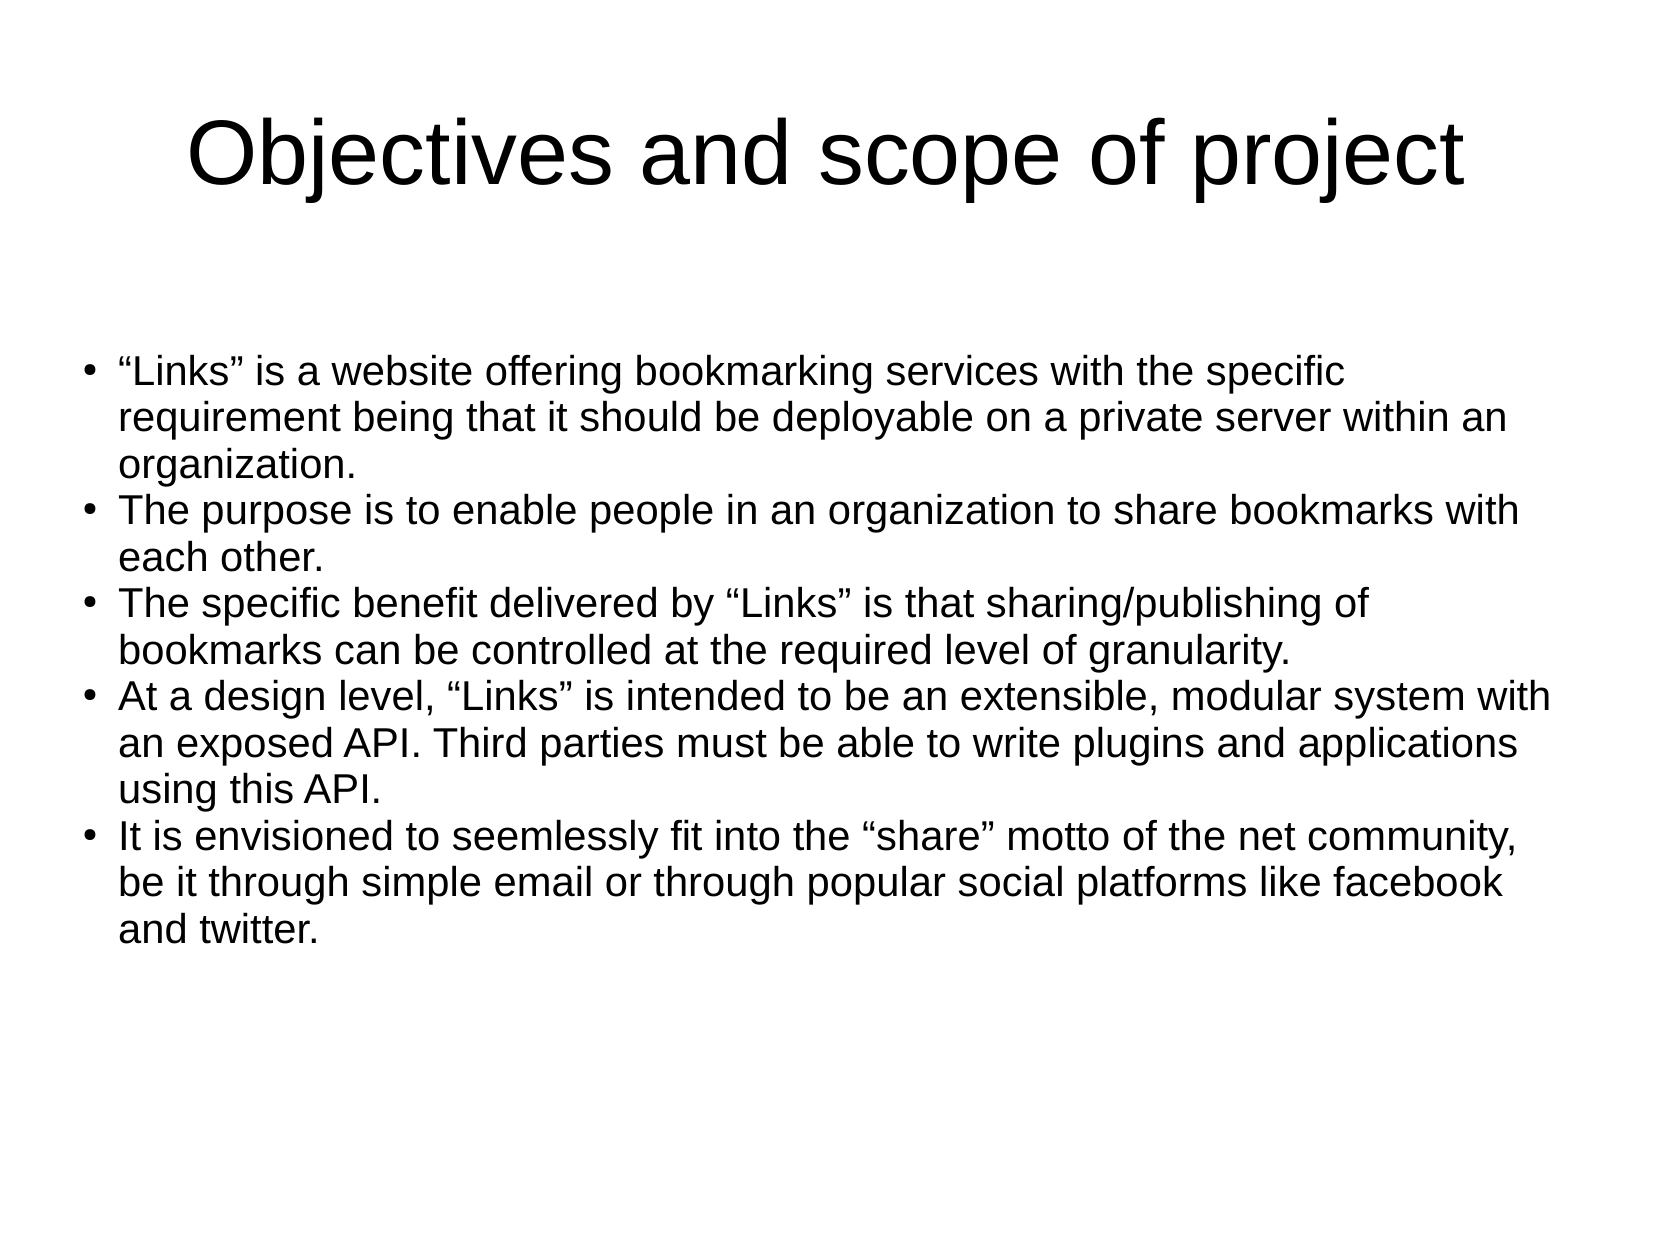

# Objectives and scope of project
“Links” is a website offering bookmarking services with the specific requirement being that it should be deployable on a private server within an organization.
The purpose is to enable people in an organization to share bookmarks with each other.
The specific benefit delivered by “Links” is that sharing/publishing of bookmarks can be controlled at the required level of granularity.
At a design level, “Links” is intended to be an extensible, modular system with an exposed API. Third parties must be able to write plugins and applications using this API.
It is envisioned to seemlessly fit into the “share” motto of the net community, be it through simple email or through popular social platforms like facebook and twitter.